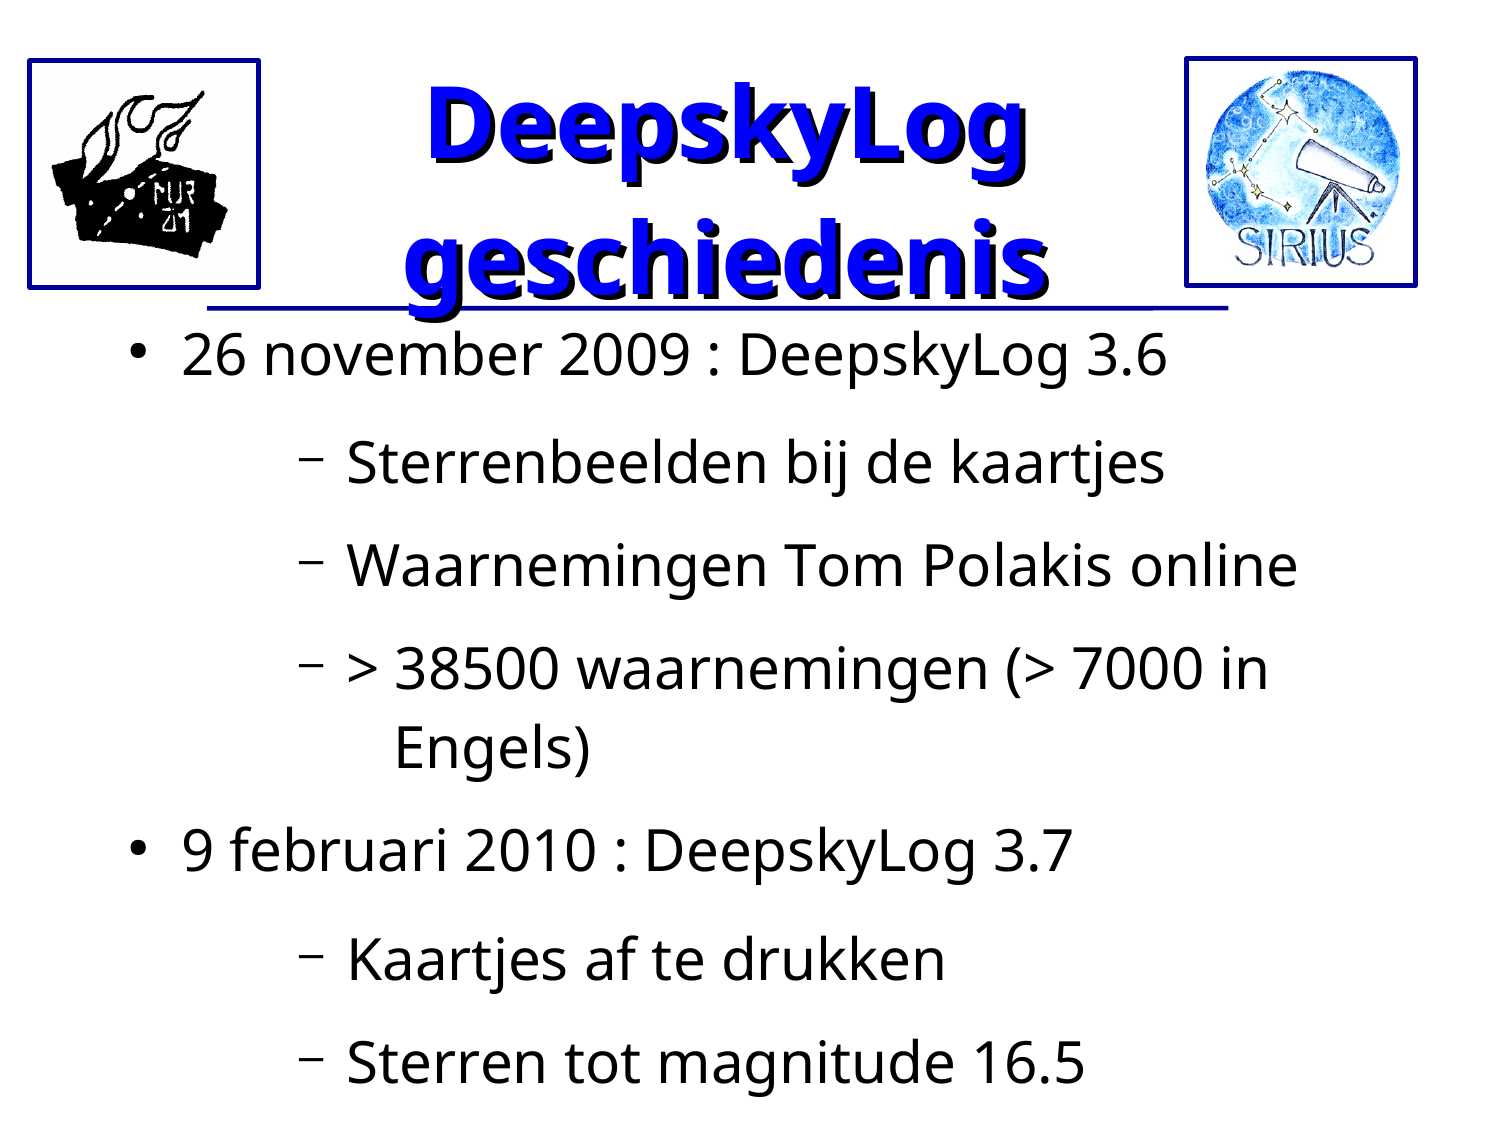

# DeepskyLog geschiedenis
26 november 2009 : DeepskyLog 3.6
Sterrenbeelden bij de kaartjes
Waarnemingen Tom Polakis online
> 38500 waarnemingen (> 7000 in Engels)
9 februari 2010 : DeepskyLog 3.7
Kaartjes af te drukken
Sterren tot magnitude 16.5
Efemeriden zon, maan, schemering